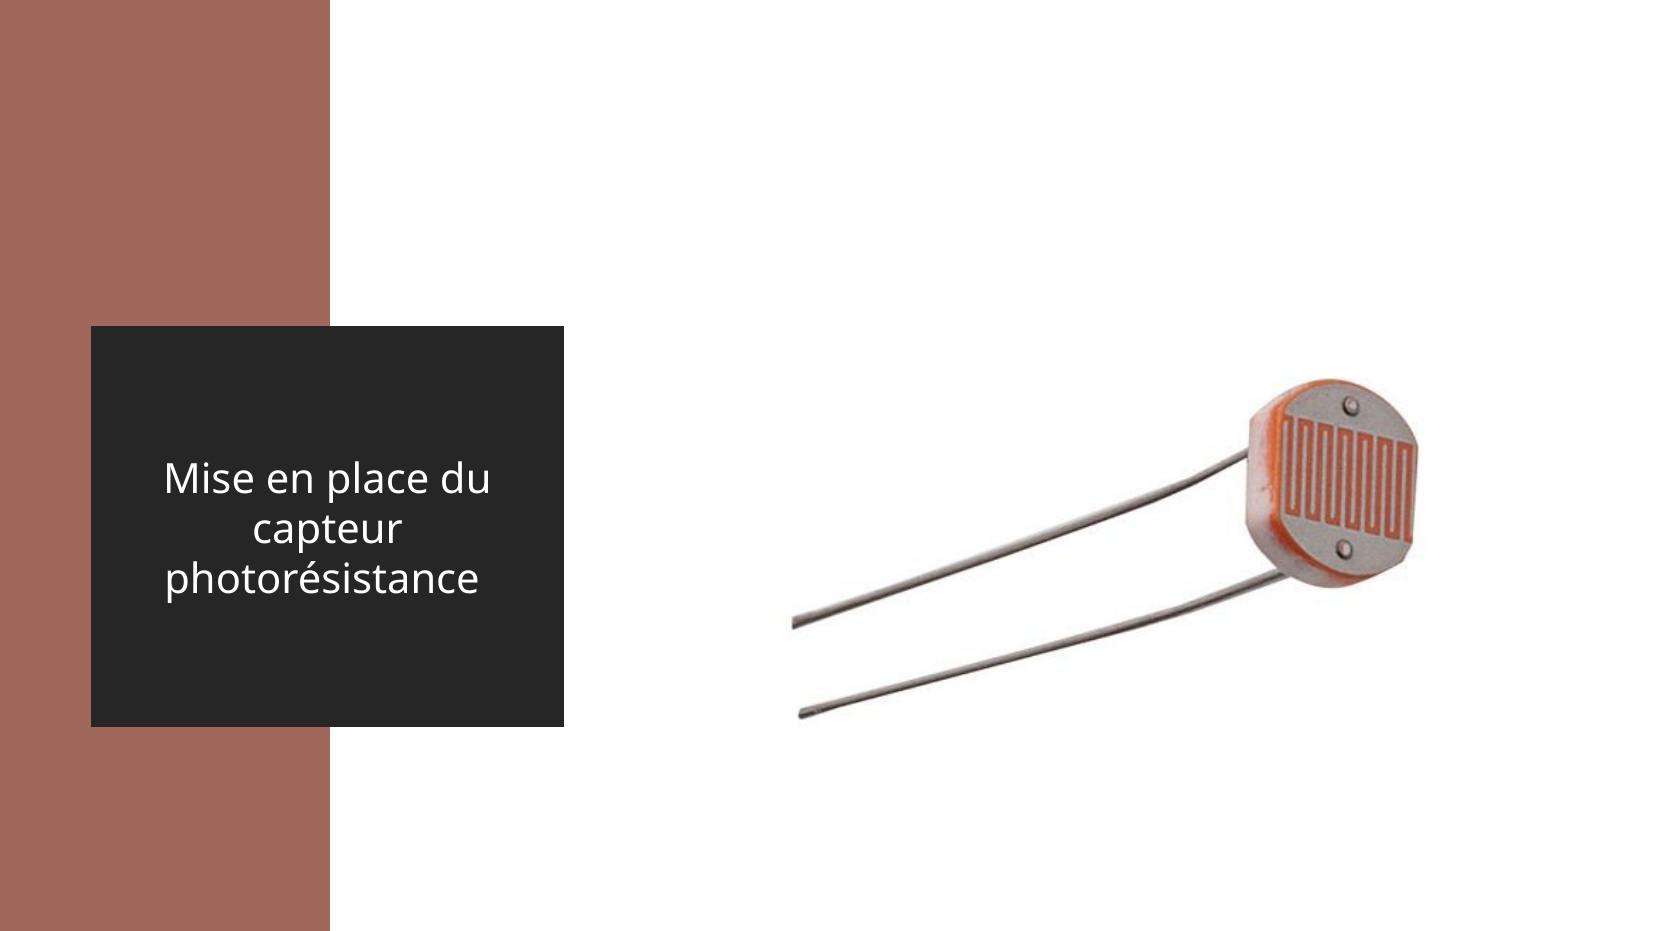

#
Mise en place du capteur photorésistance